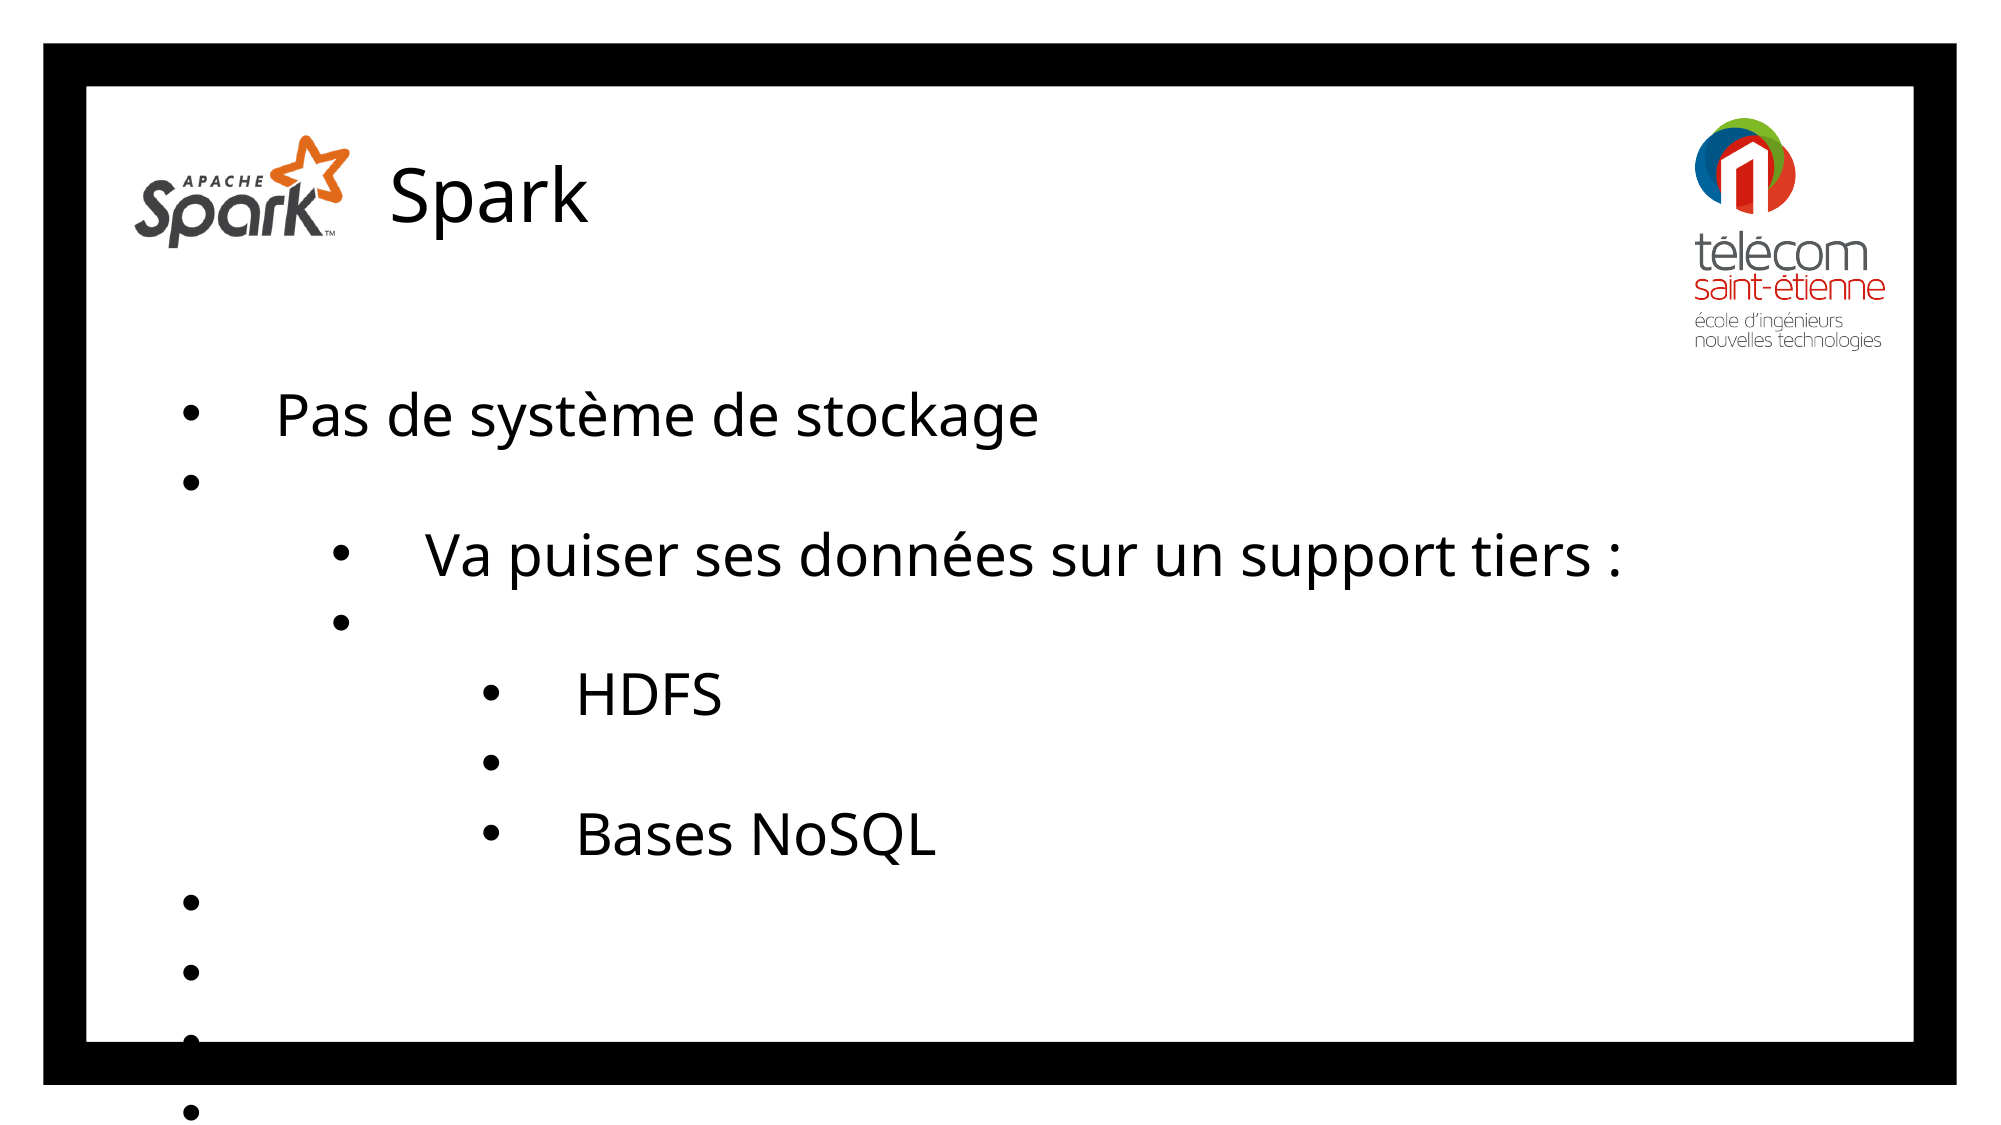

# Spark
Pas de système de stockage
Va puiser ses données sur un support tiers :
HDFS
Bases NoSQL